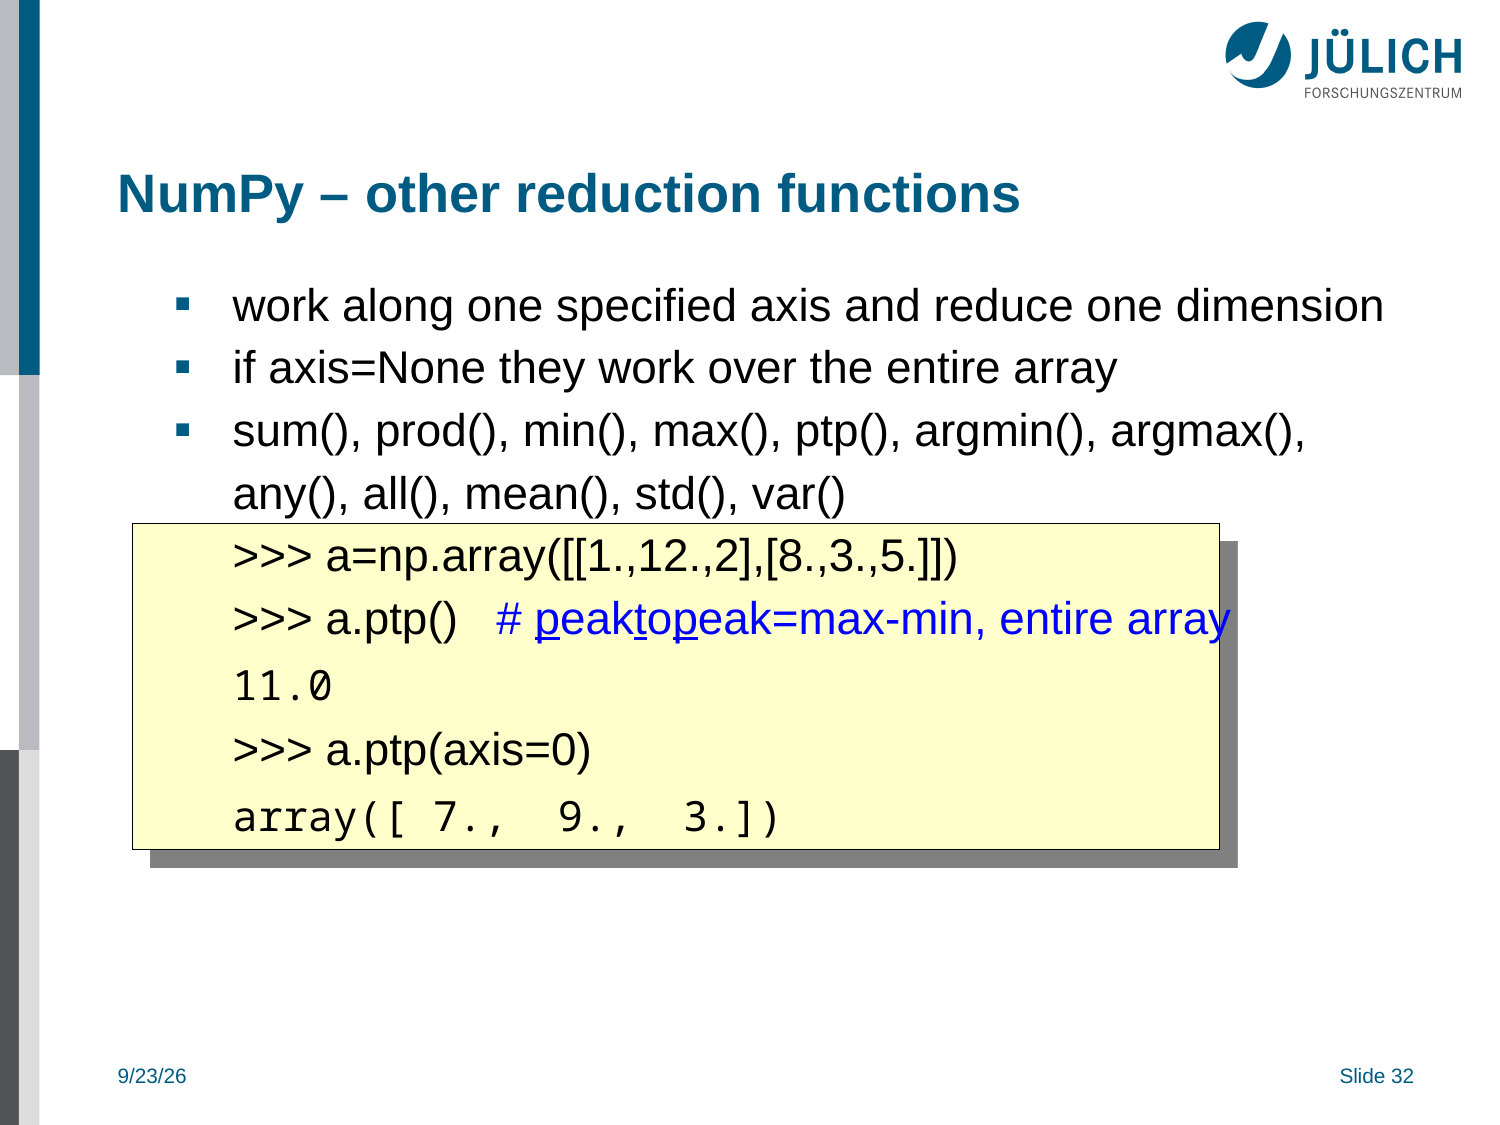

# NumPy – other reduction functions
work along one specified axis and reduce one dimension
if axis=None they work over the entire array
sum(), prod(), min(), max(), ptp(), argmin(), argmax(),
any(), all(), mean(), std(), var()
>>> a=np.array([[1.,12.,2],[8.,3.,5.]])
>>> a.ptp() # peaktopeak=max-min, entire array
11.0
>>> a.ptp(axis=0)
array([ 7., 9., 3.])